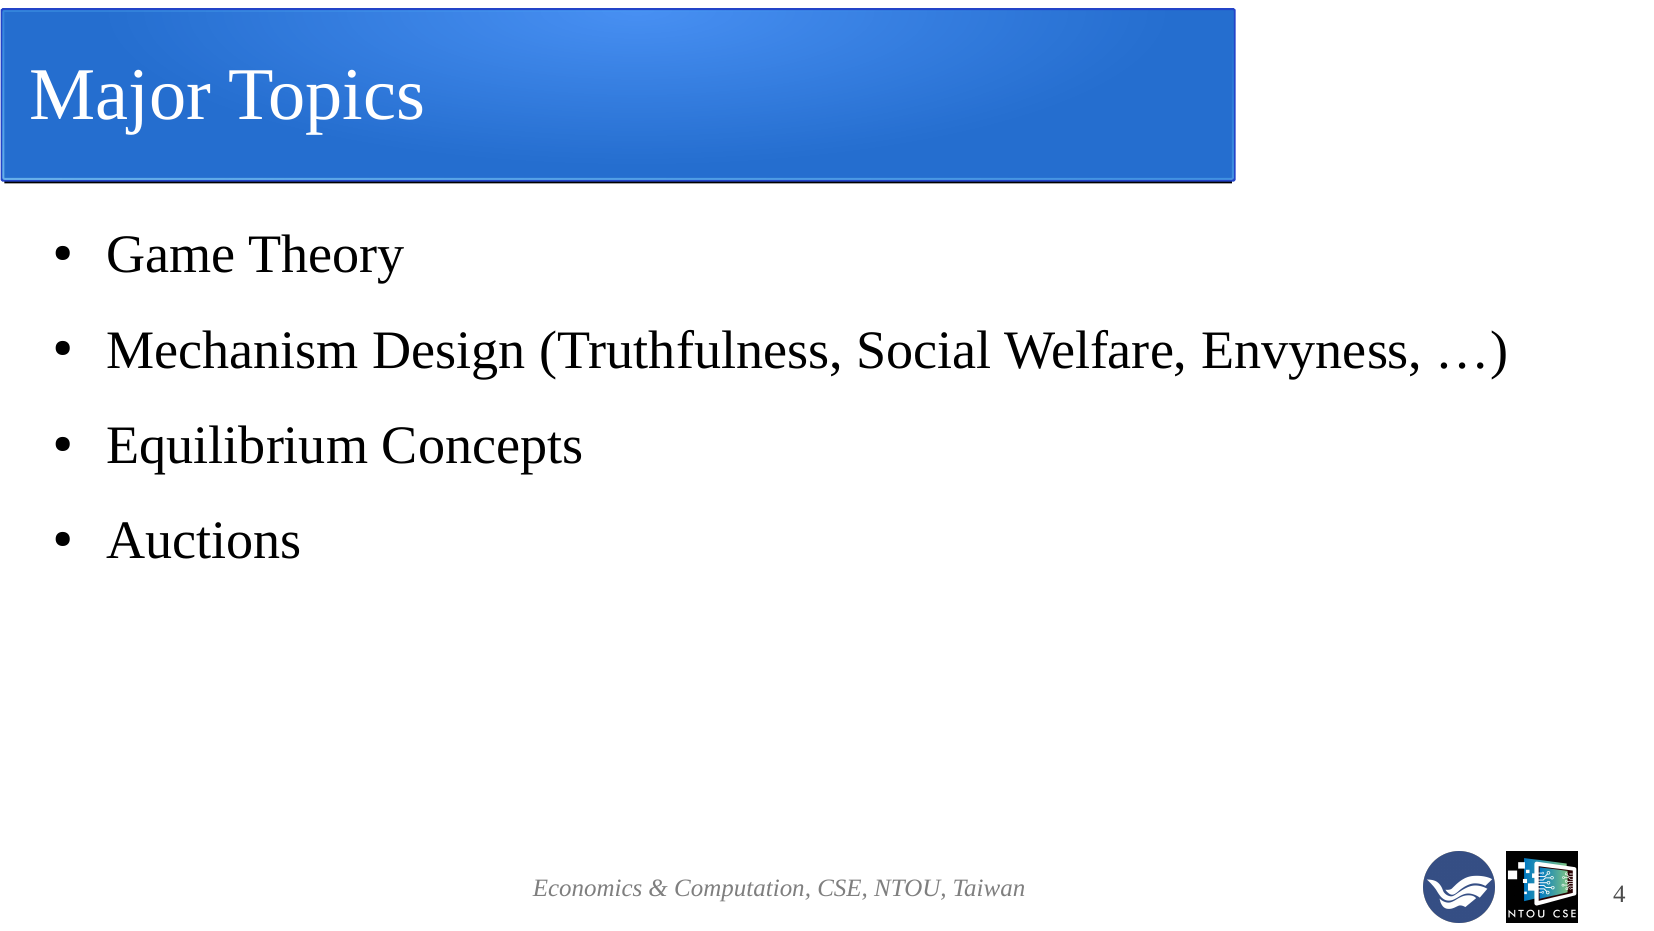

# Major Topics
Game Theory
Mechanism Design (Truthfulness, Social Welfare, Envyness, …)
Equilibrium Concepts
Auctions
Economics & Computation, CSE, NTOU, Taiwan
4